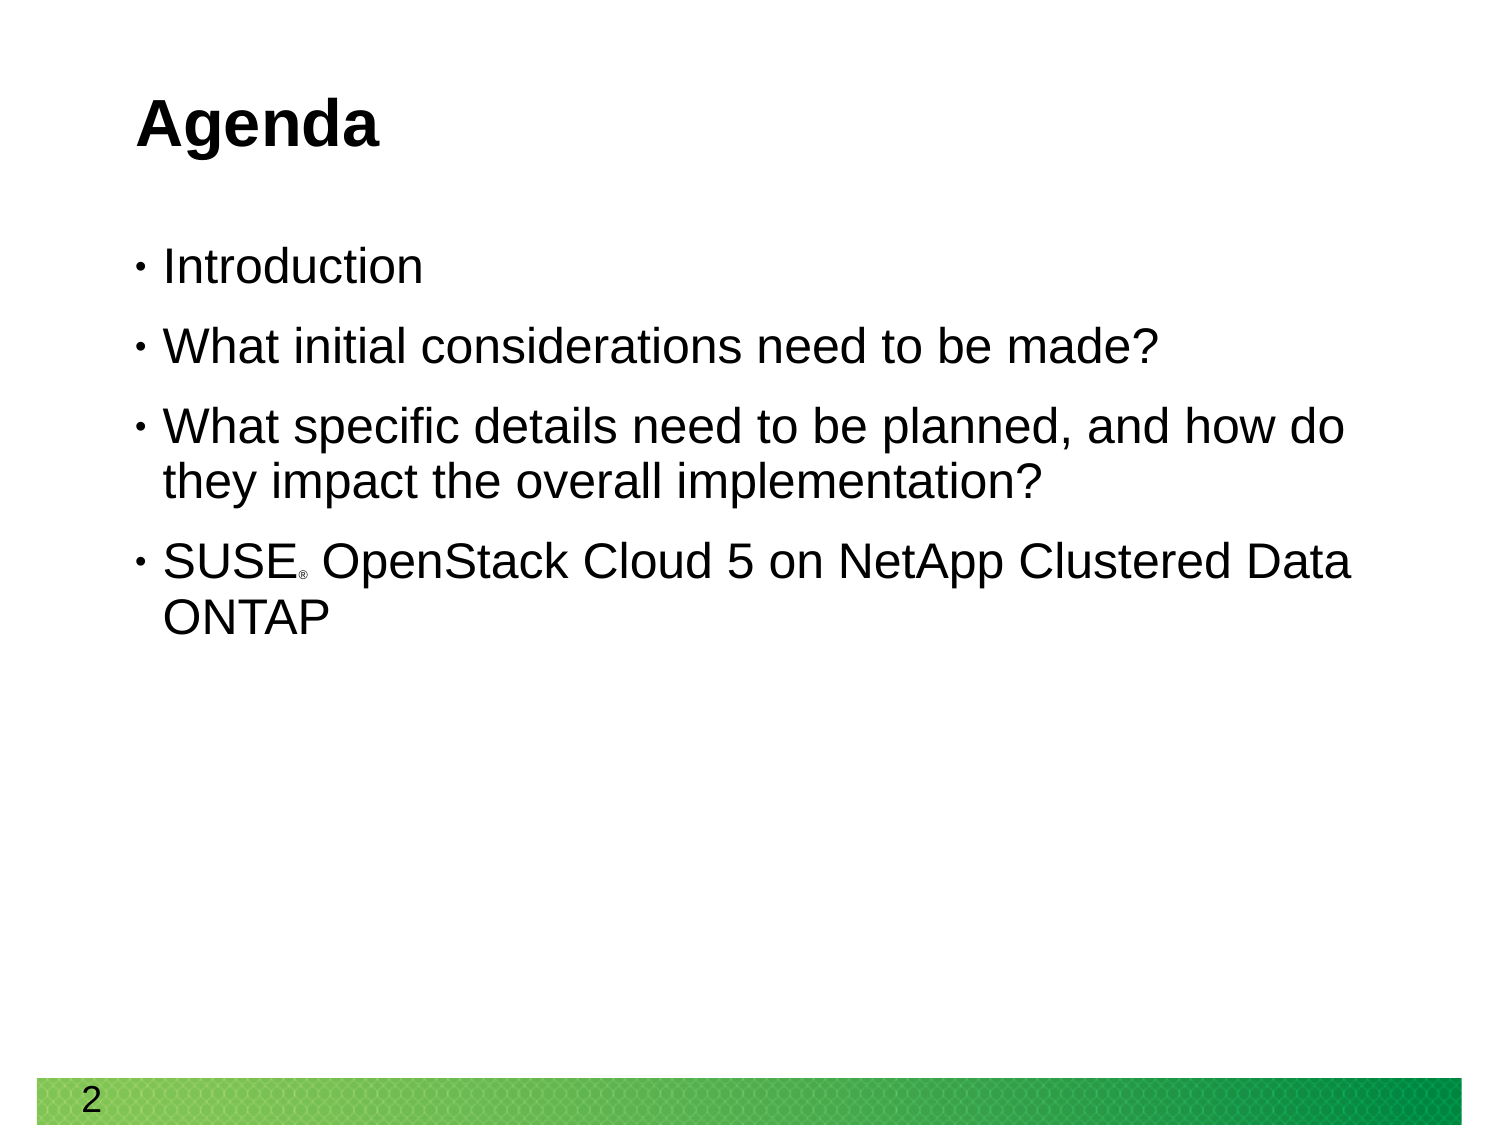

# Agenda
Introduction
What initial considerations need to be made?
What specific details need to be planned, and how do they impact the overall implementation?
SUSE® OpenStack Cloud 5 on NetApp Clustered Data ONTAP